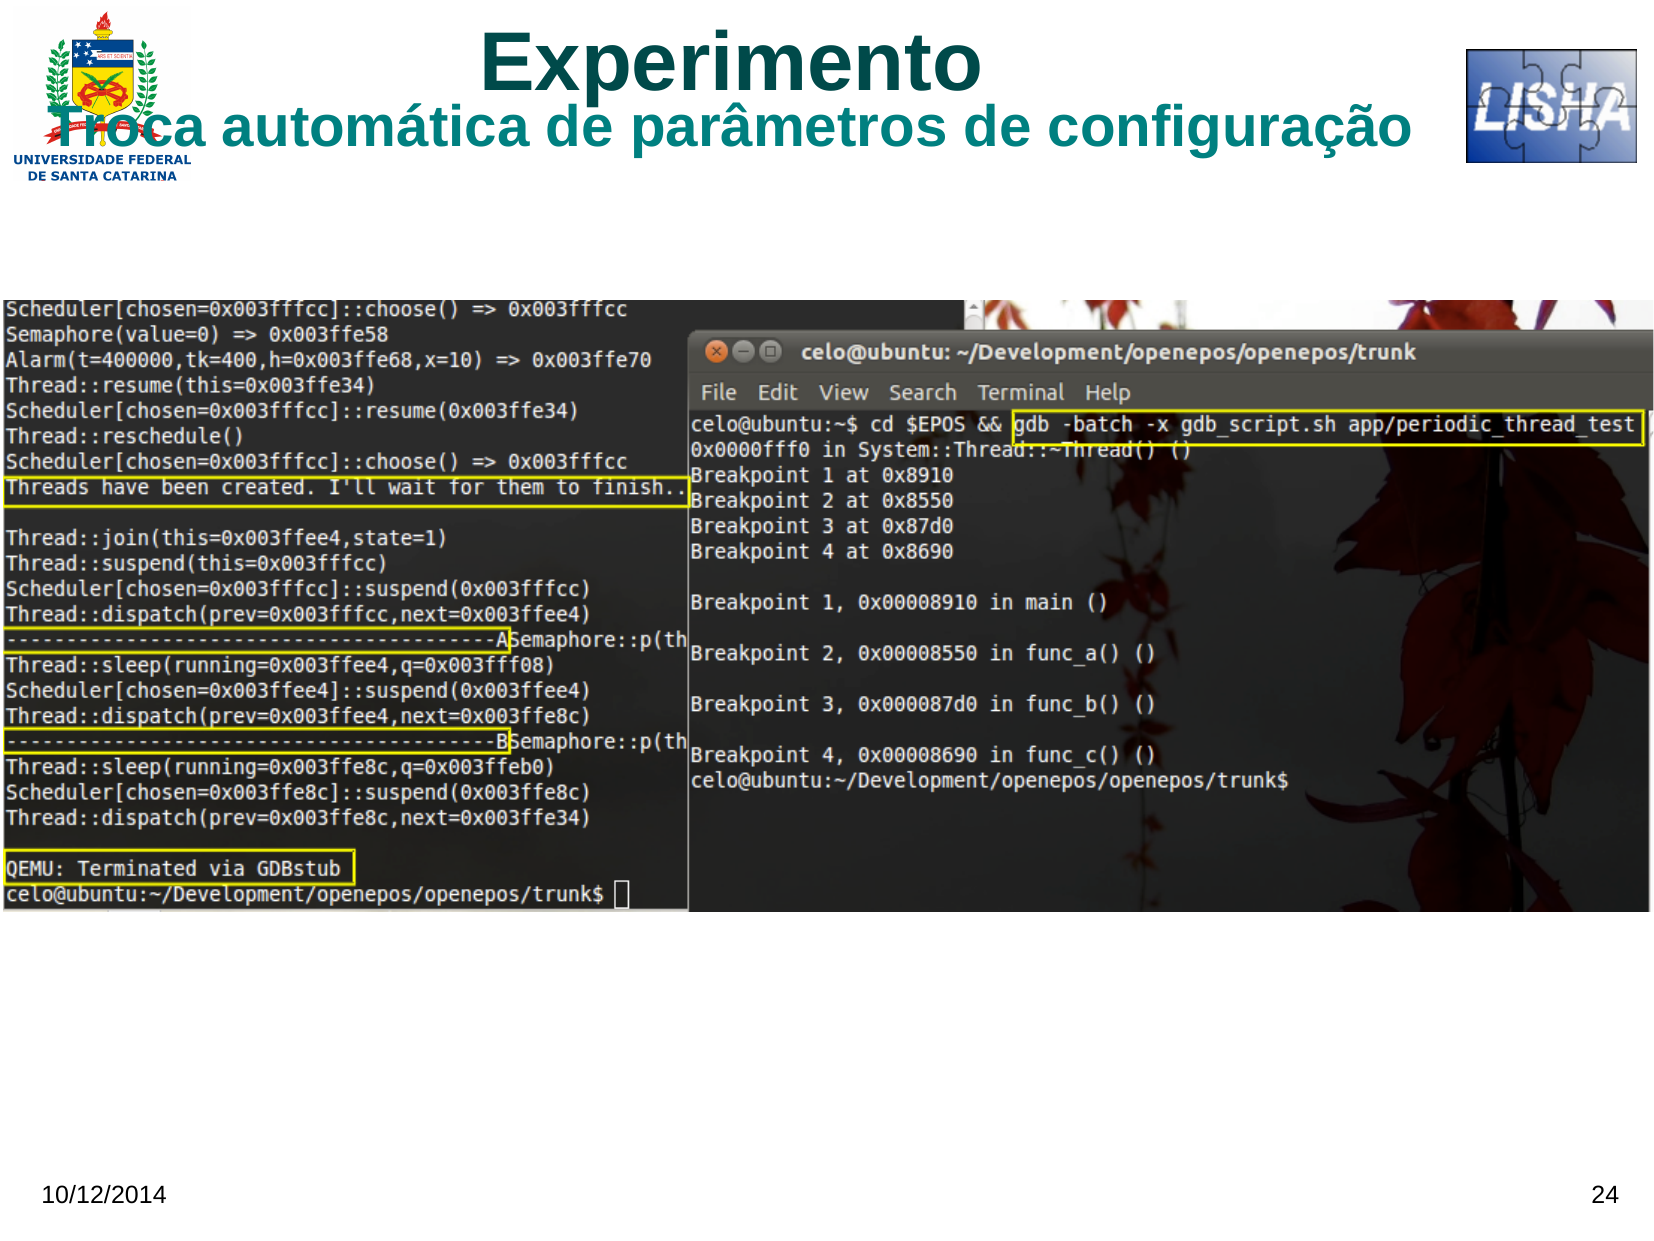

# Experimento Troca automática de parâmetros de configuração